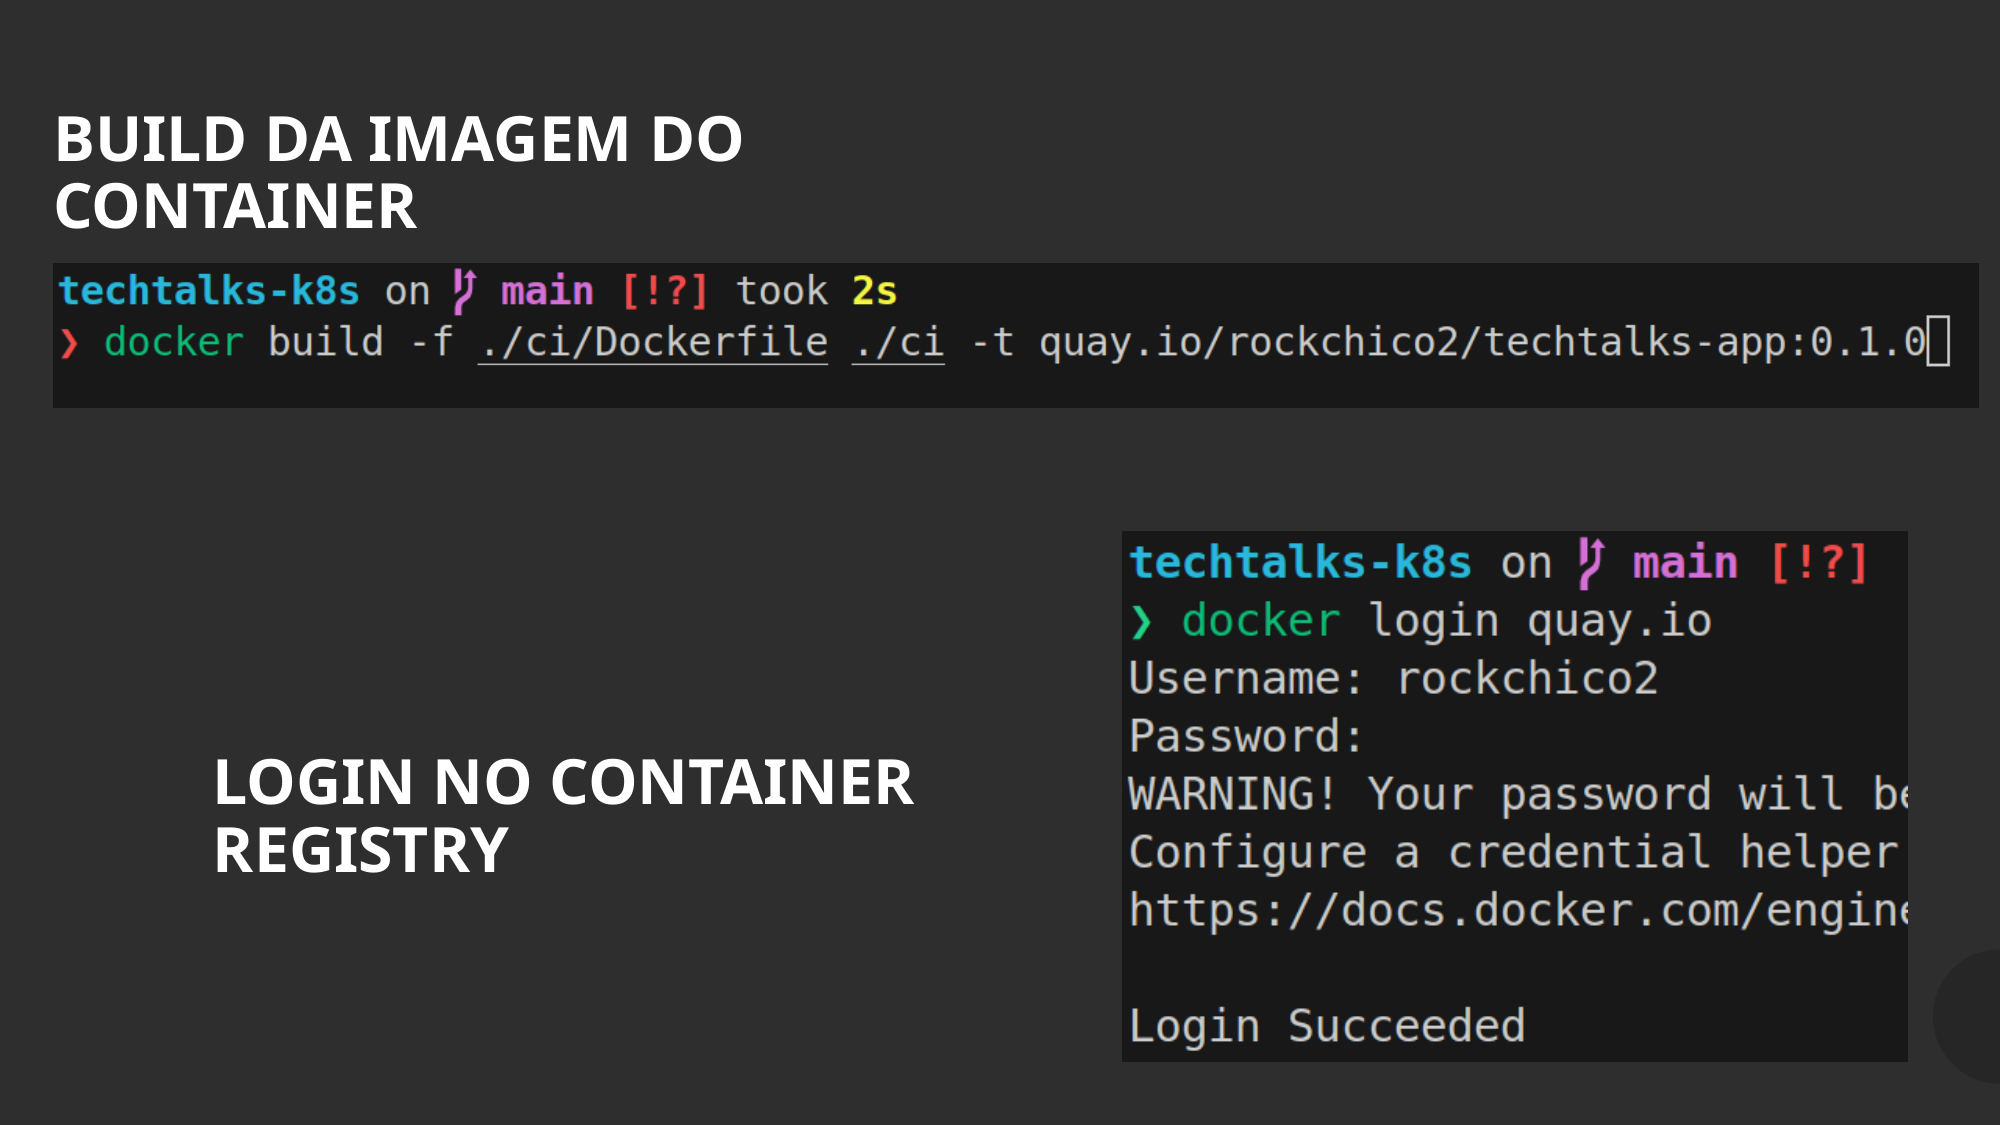

# BUILD DA IMAGEM DO CONTAINER
LOGIN NO CONTAINER REGISTRY